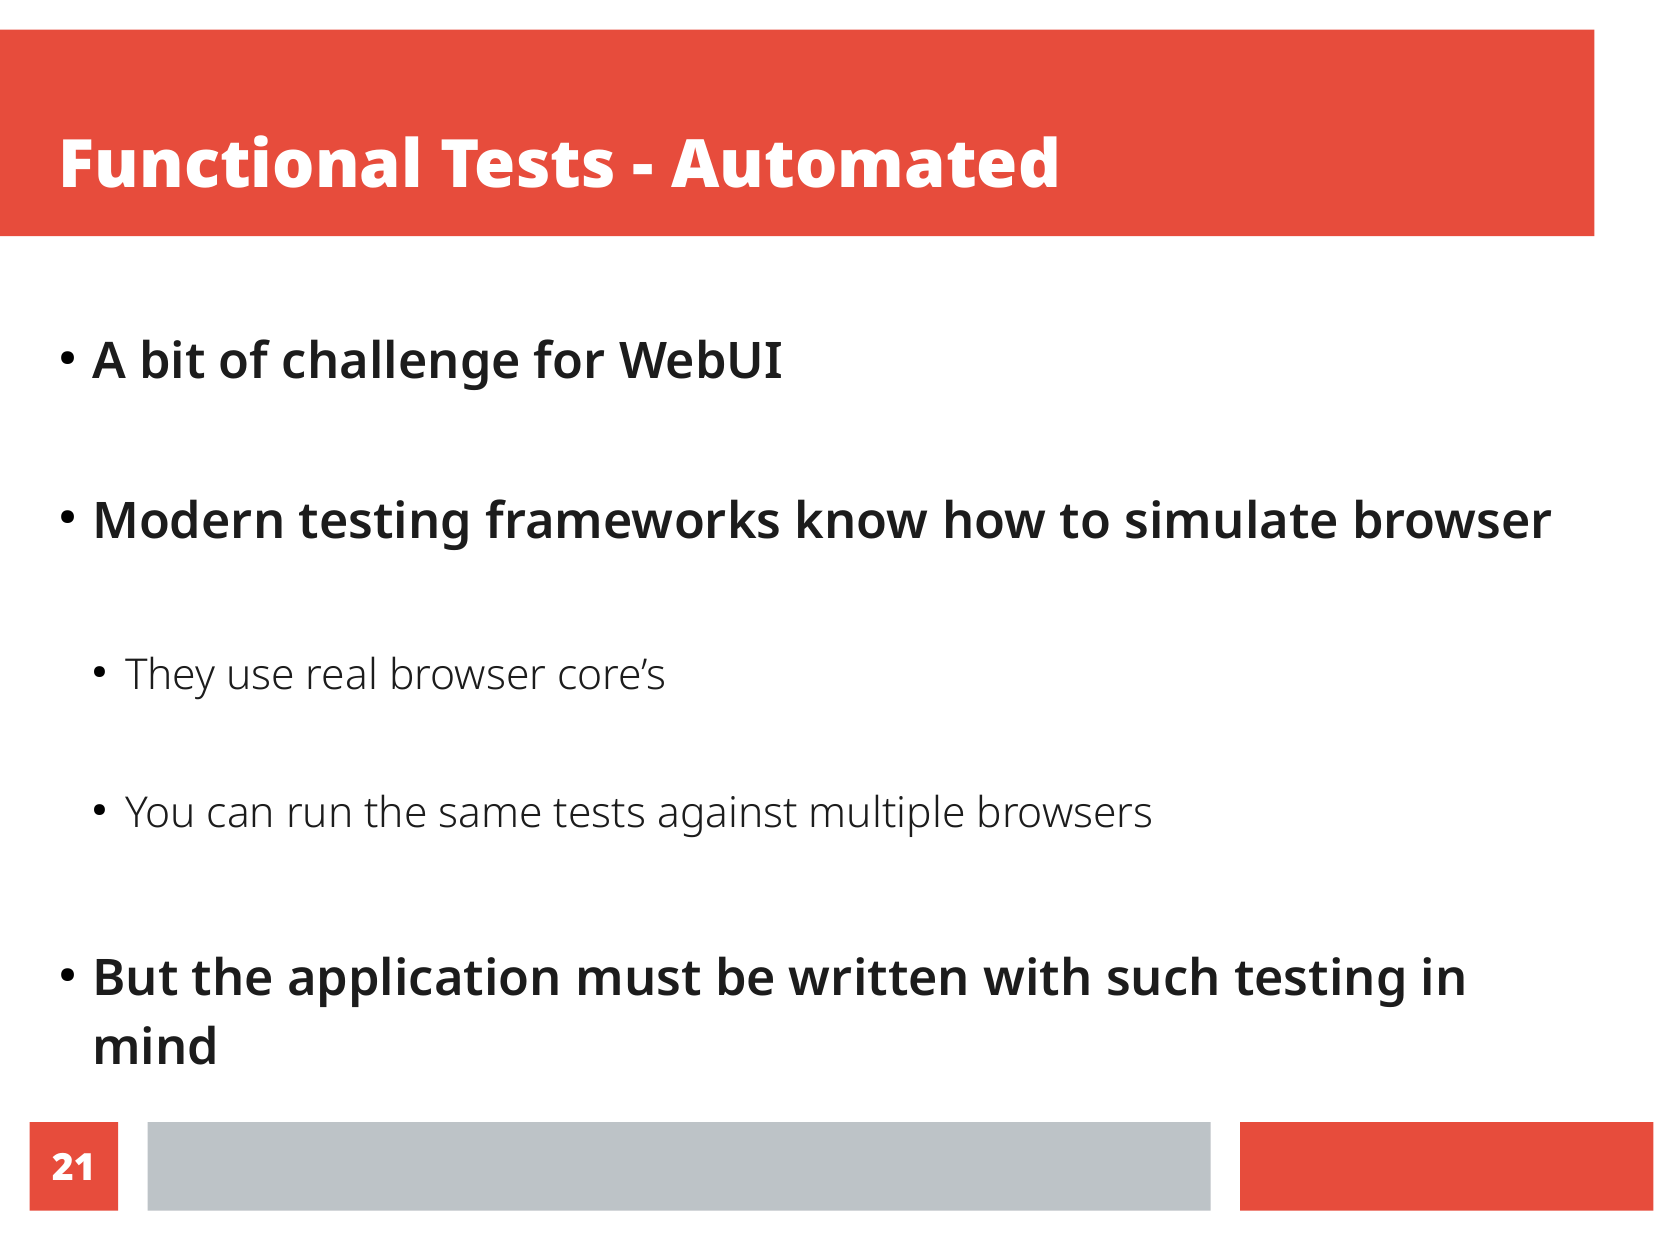

# Functional Tests - Automated
A bit of challenge for WebUI
Modern testing frameworks know how to simulate browser
They use real browser core’s
You can run the same tests against multiple browsers
But the application must be written with such testing in mind
21